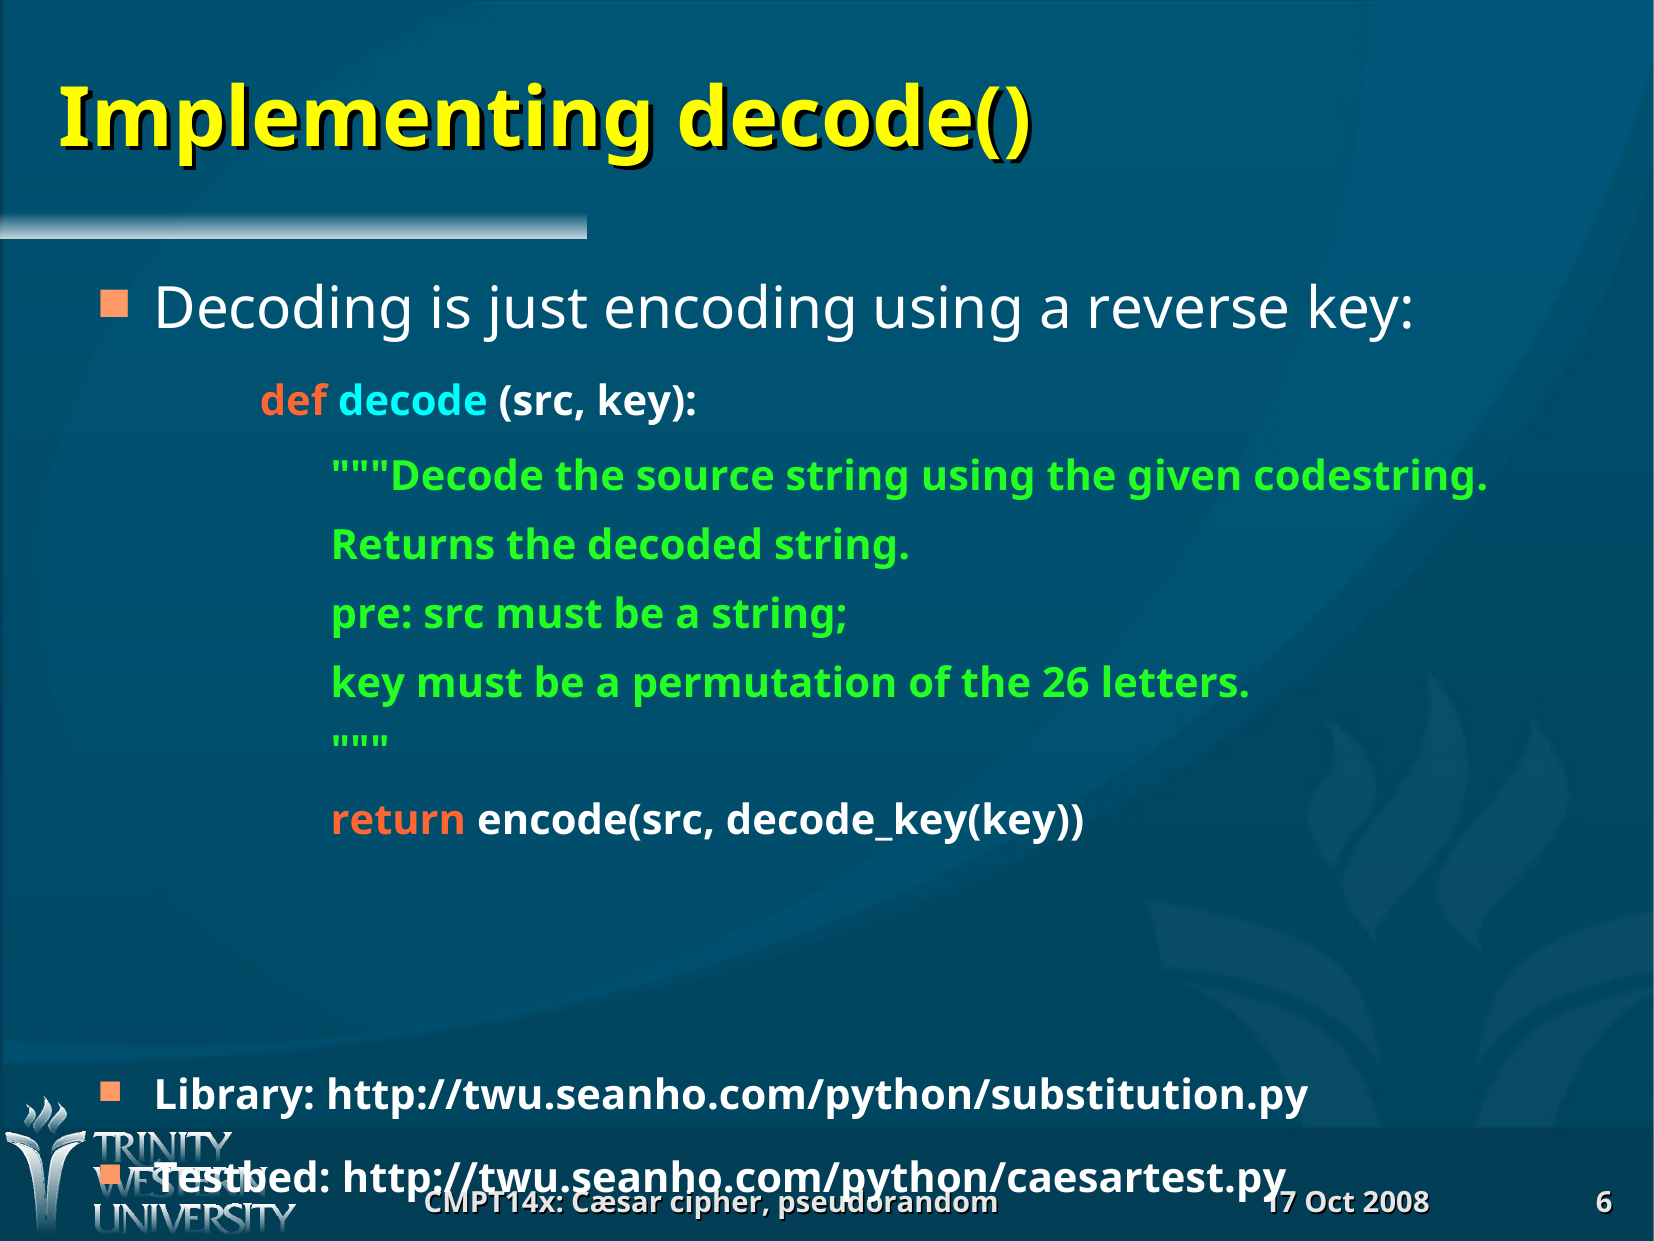

# Implementing decode()
Decoding is just encoding using a reverse key:
def decode (src, key):
"""Decode the source string using the given codestring.
Returns the decoded string.
pre: src must be a string;
key must be a permutation of the 26 letters.
"""
return encode(src, decode_key(key))
Library: http://twu.seanho.com/python/substitution.py
Testbed: http://twu.seanho.com/python/caesartest.py
CMPT14x: Cæsar cipher, pseudorandom
17 Oct 2008
6